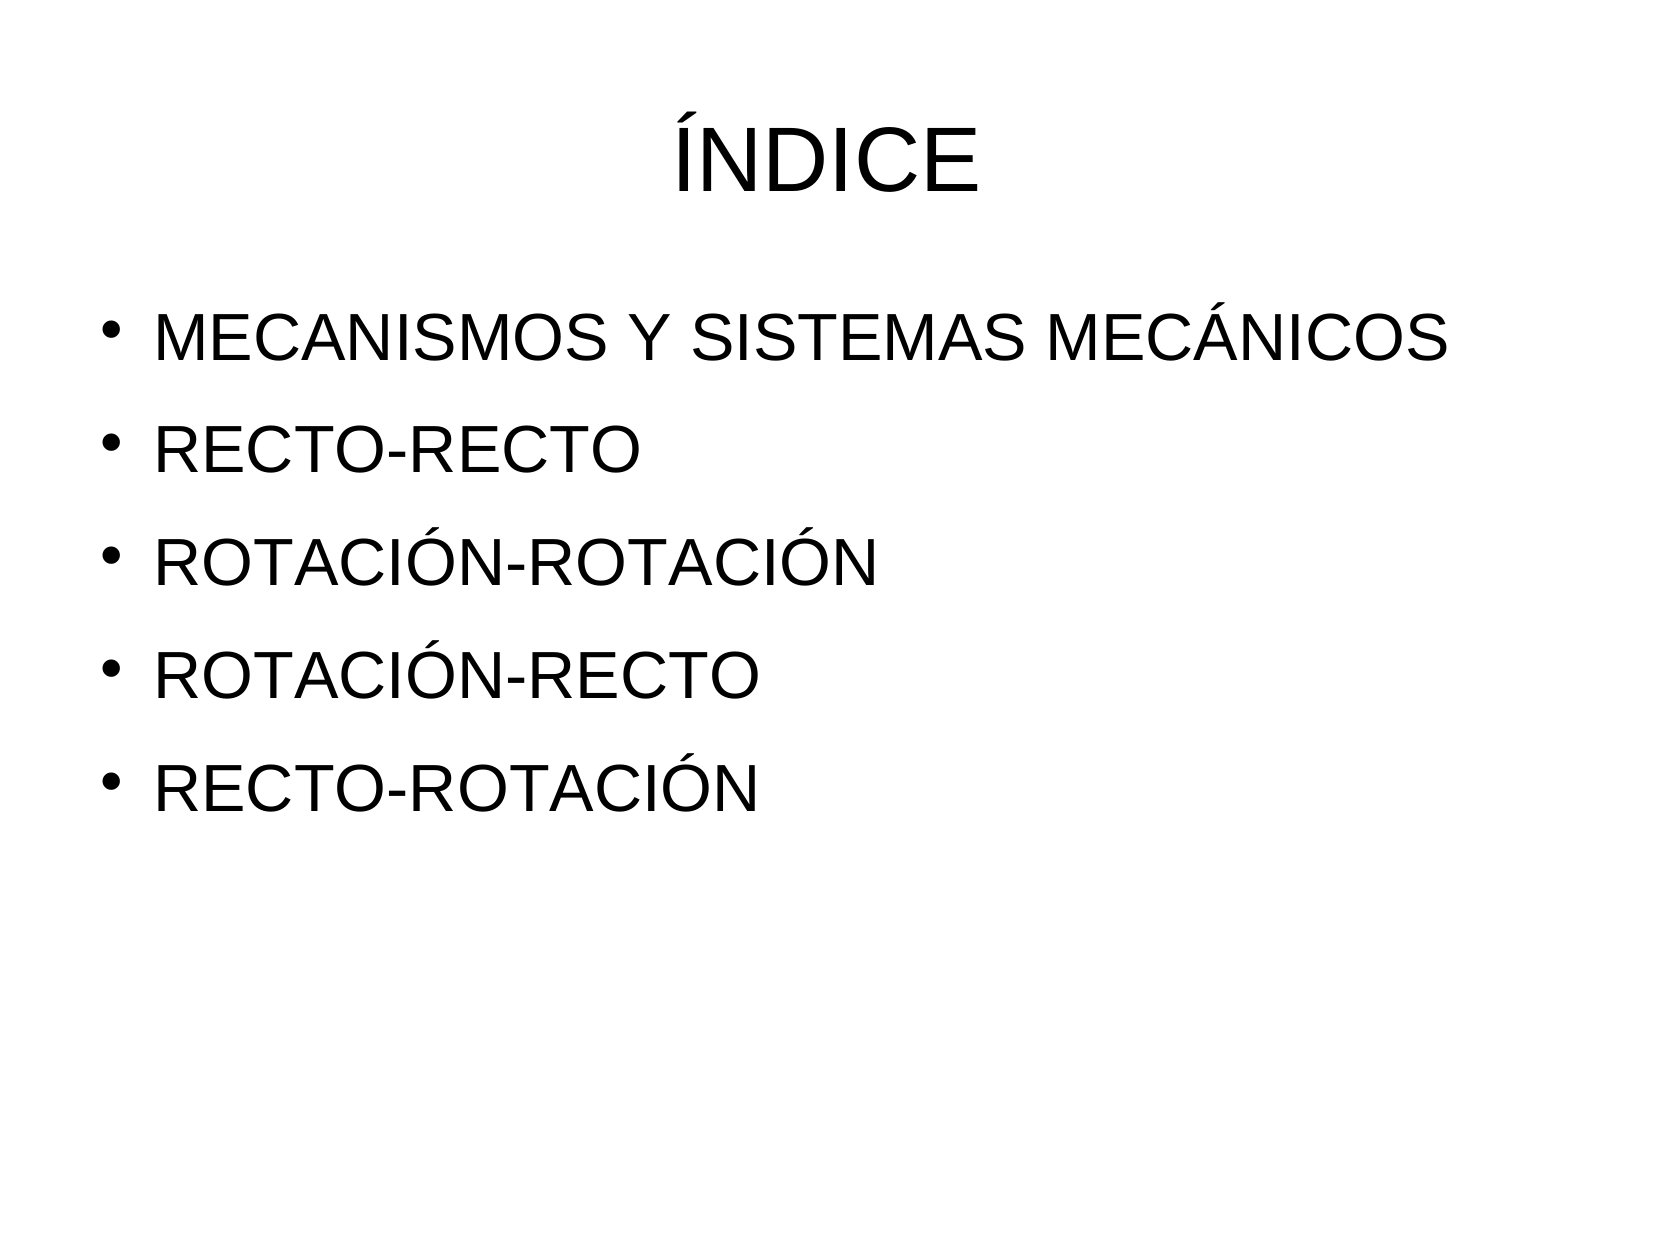

# ÍNDICE
MECANISMOS Y SISTEMAS MECÁNICOS
RECTO-RECTO
ROTACIÓN-ROTACIÓN
ROTACIÓN-RECTO
RECTO-ROTACIÓN